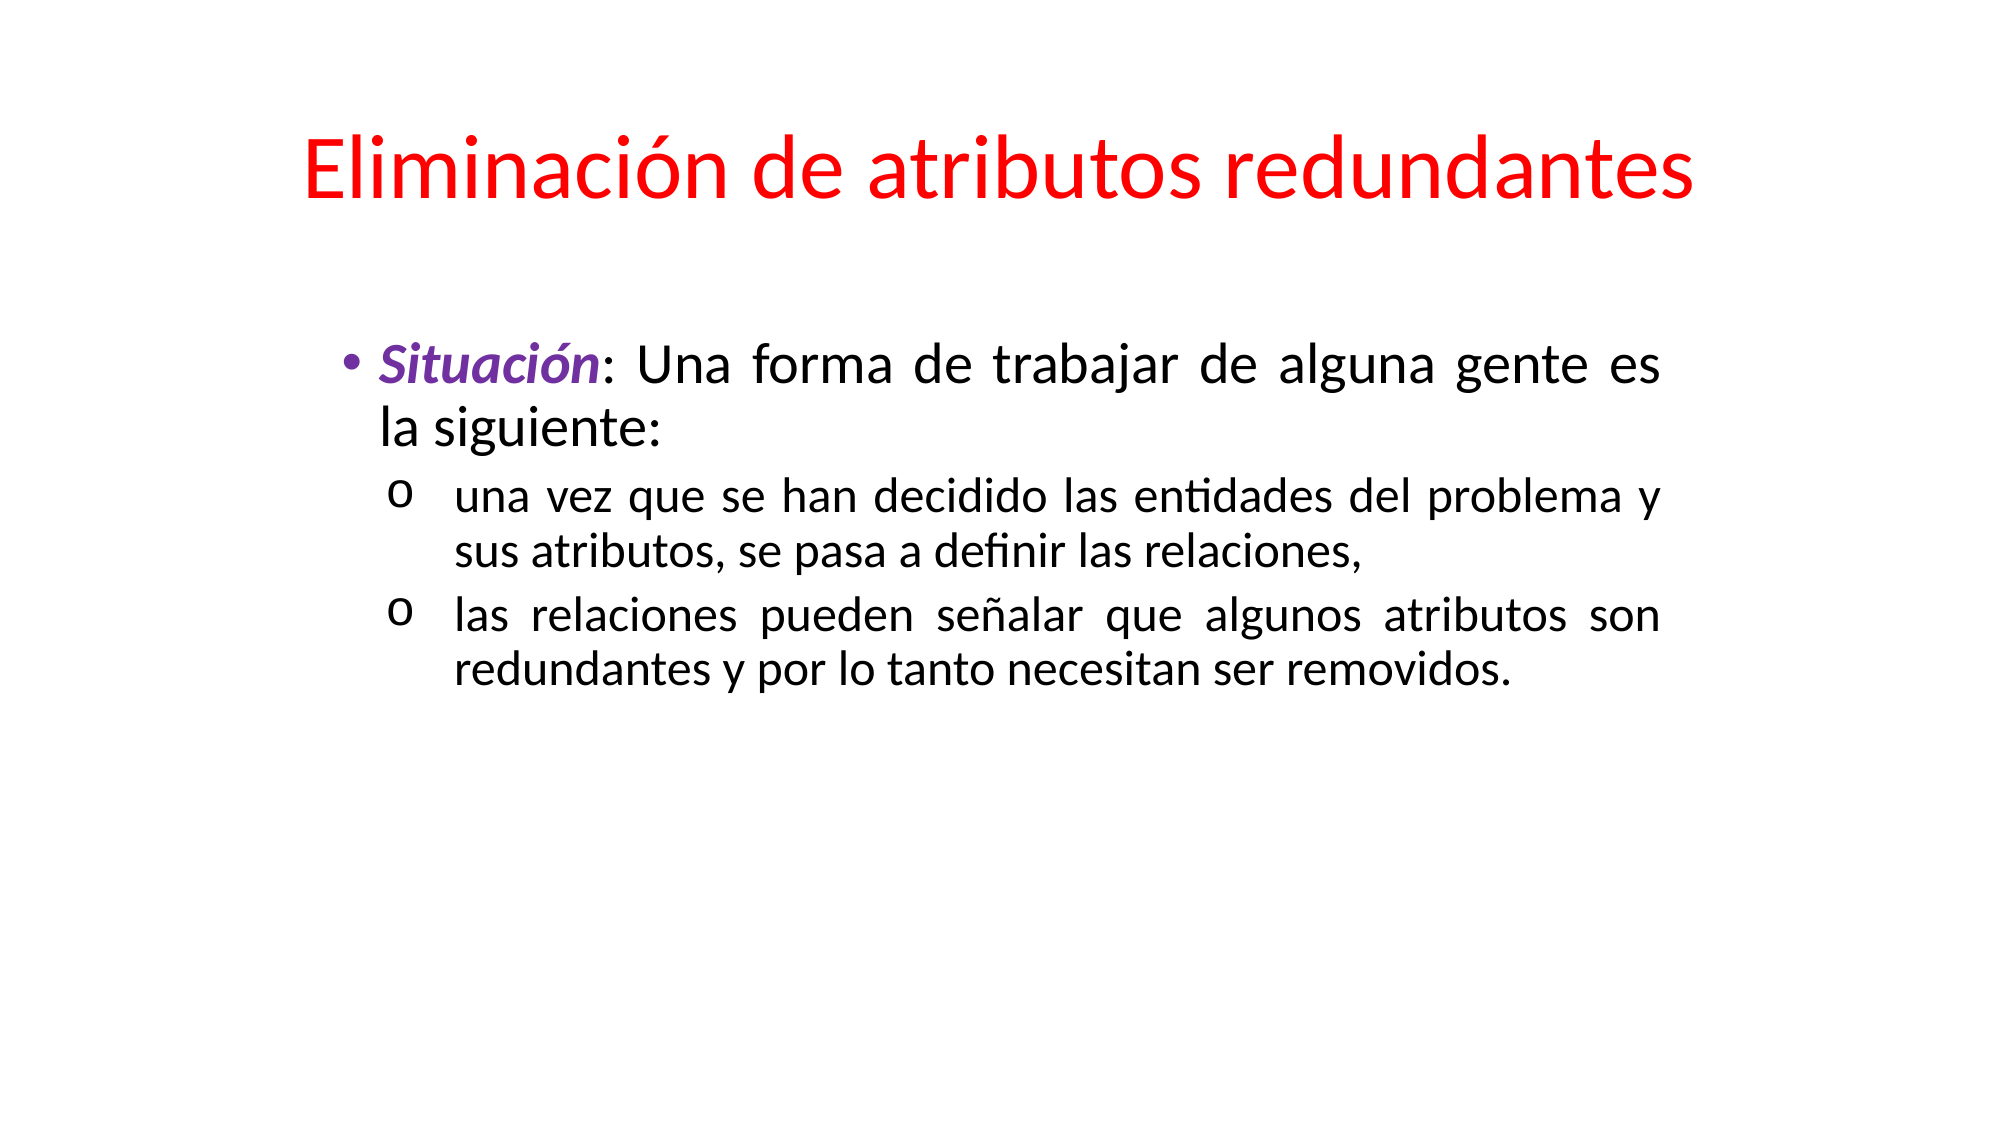

# Eliminación de atributos redundantes
Situación: Una forma de trabajar de alguna gente es la siguiente:
una vez que se han decidido las entidades del problema y sus atributos, se pasa a definir las relaciones,
las relaciones pueden señalar que algunos atributos son redundantes y por lo tanto necesitan ser removidos.